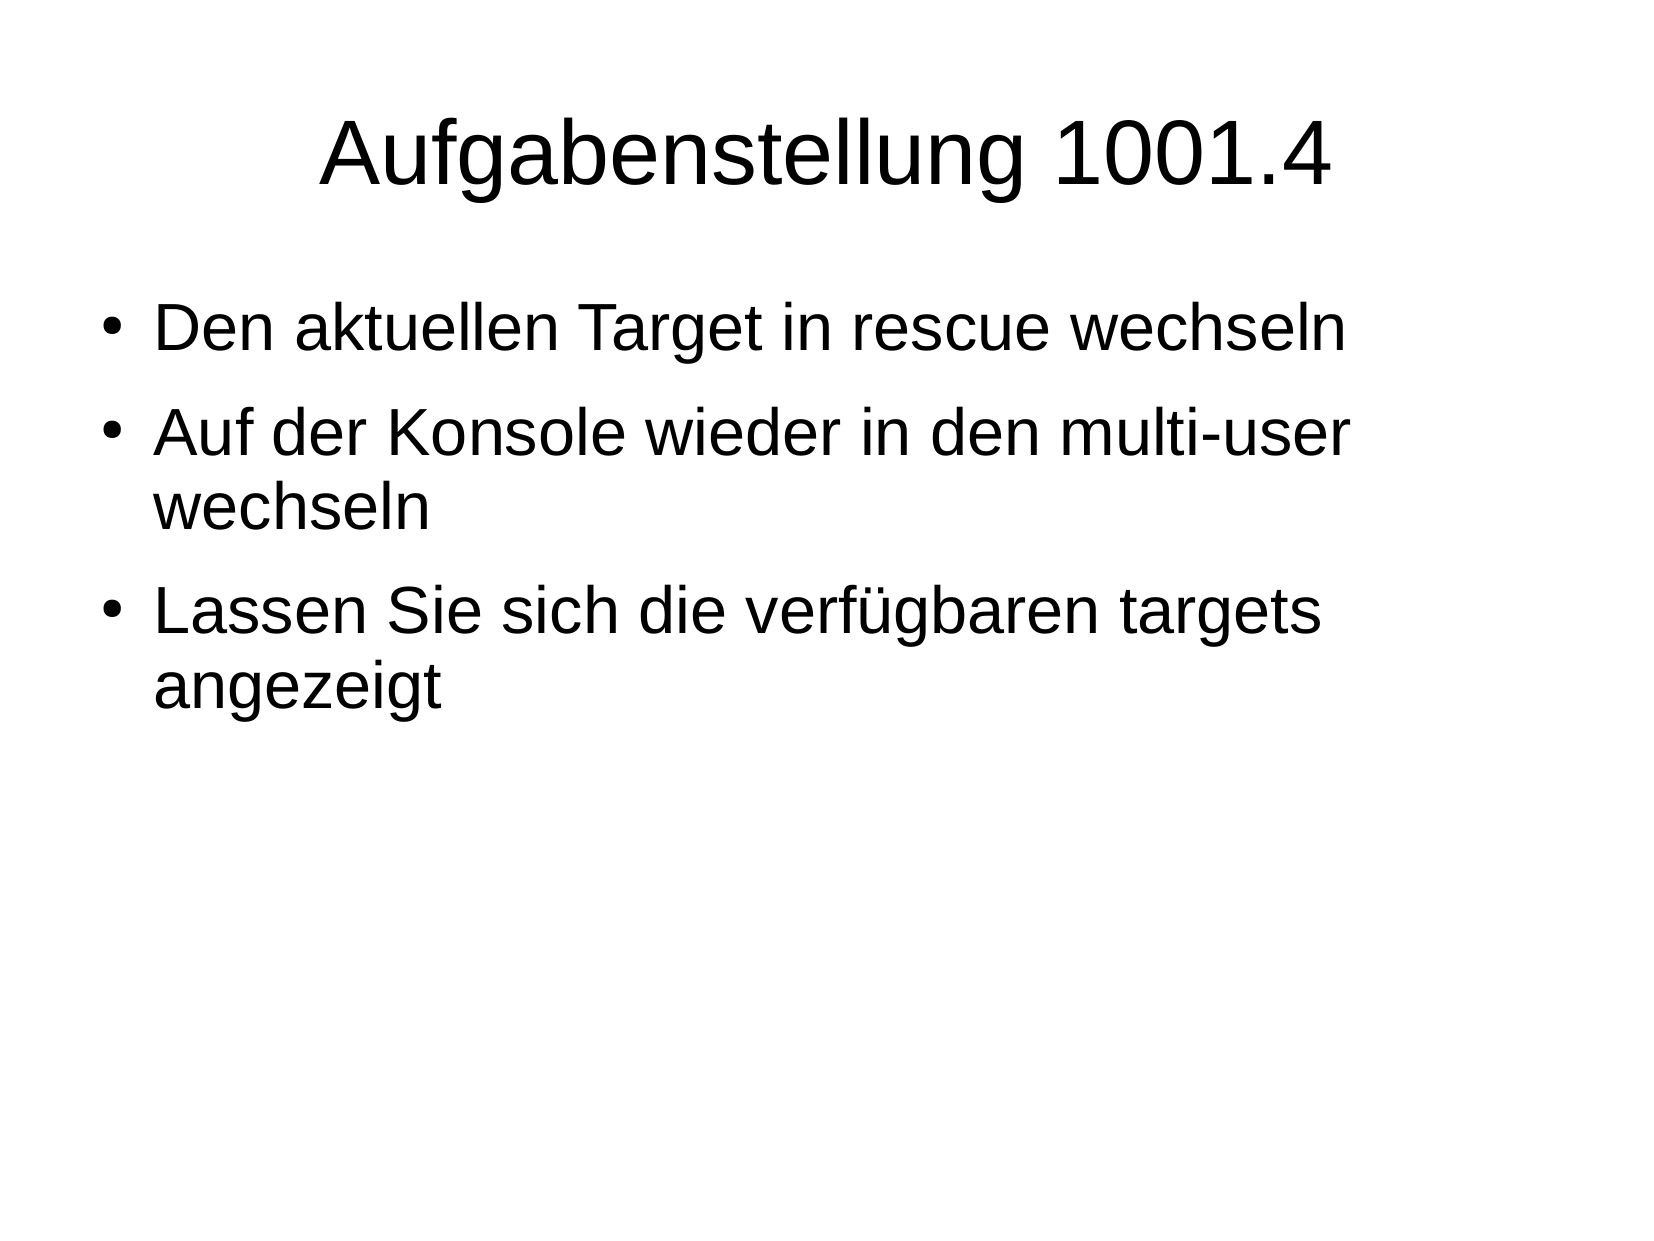

# Aufgabenstellung 1001.4
Den aktuellen Target in rescue wechseln
Auf der Konsole wieder in den multi-user wechseln
Lassen Sie sich die verfügbaren targets angezeigt